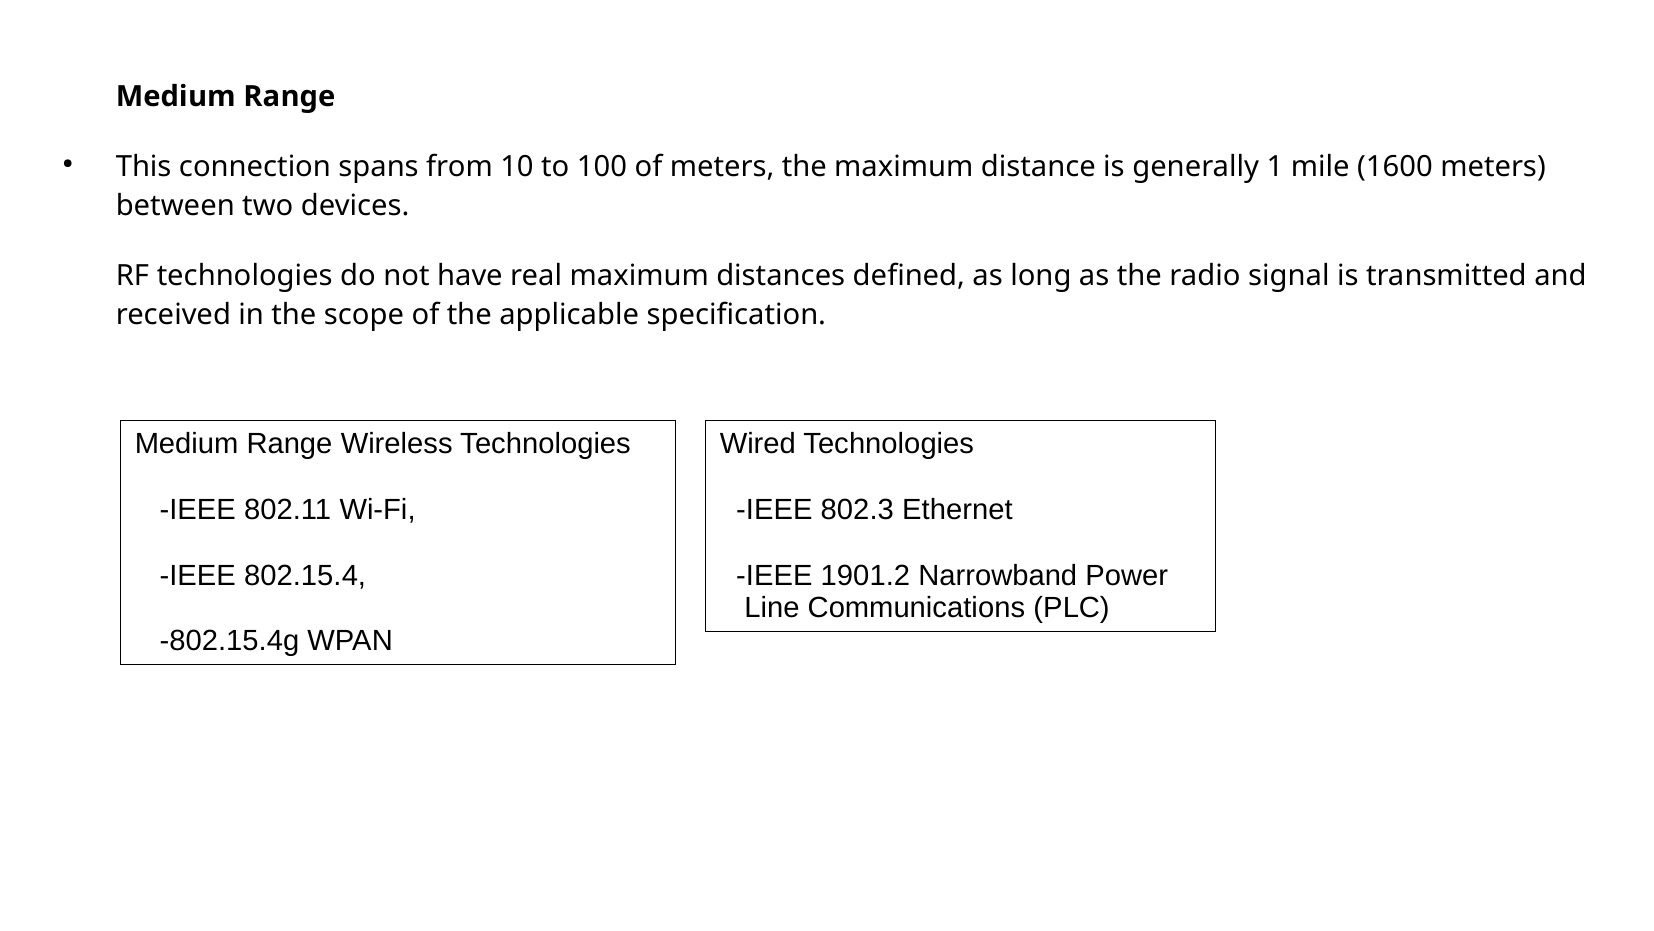

# Medium Range
This connection spans from 10 to 100 of meters, the maximum distance is generally 1 mile (1600 meters) between two devices.
RF technologies do not have real maximum distances defined, as long as the radio signal is transmitted and received in the scope of the applicable specification.
Medium Range Wireless Technologies
 -IEEE 802.11 Wi-Fi,
 -IEEE 802.15.4,
 -802.15.4g WPAN
Wired Technologies
 -IEEE 802.3 Ethernet
 -IEEE 1901.2 Narrowband Power Line Communications (PLC)